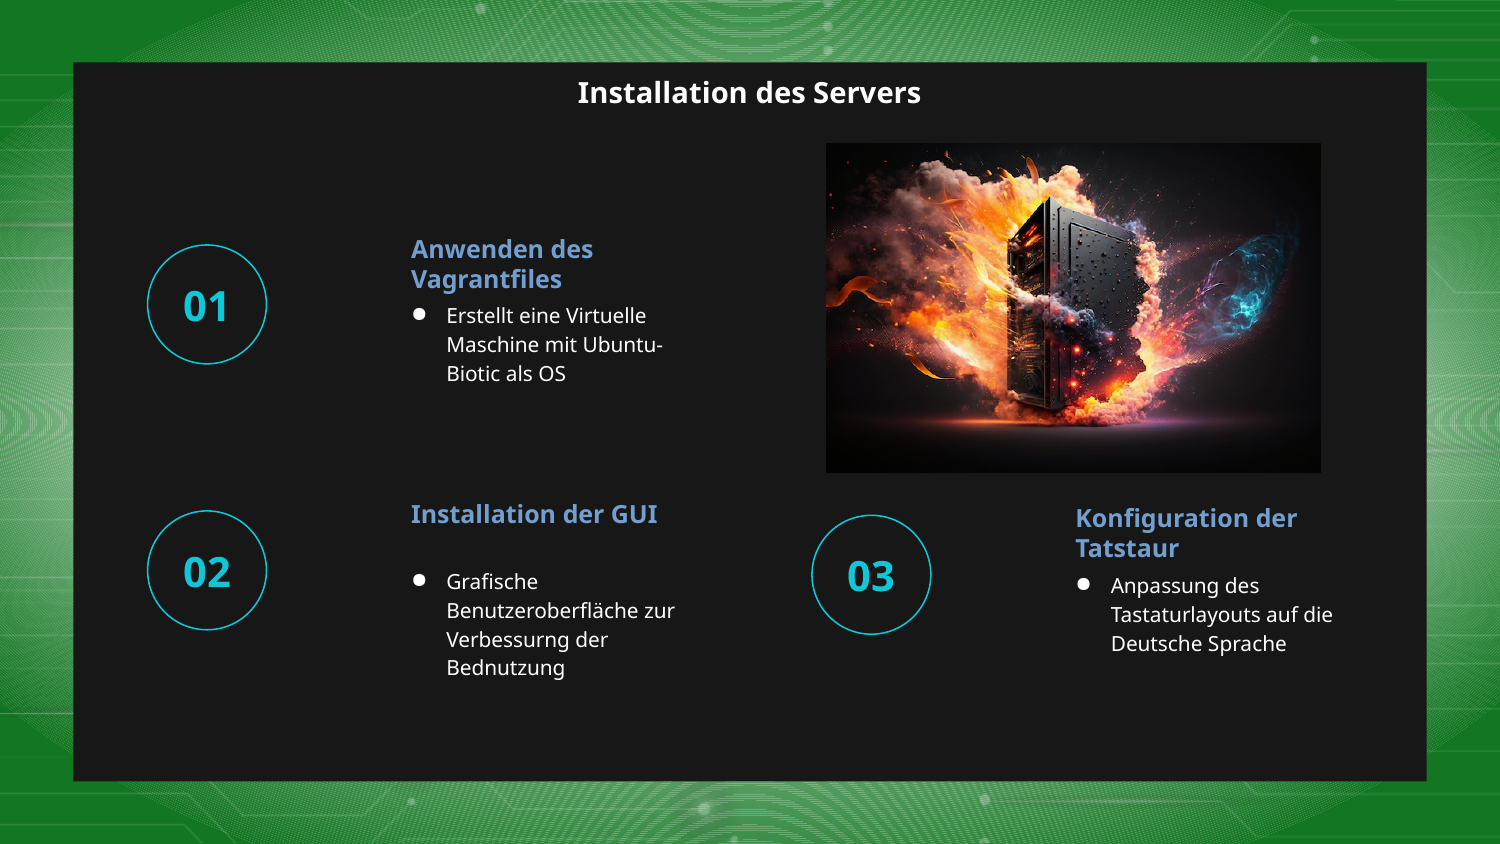

# Installation des Servers
Anwenden des Vagrantfiles
01
Erstellt eine Virtuelle Maschine mit Ubuntu-Biotic als OS
Installation der GUI
02
Grafische Benutzeroberfläche zur Verbessurng der Bednutzung
Konfiguration der Tatstaur
03
Anpassung des Tastaturlayouts auf die Deutsche Sprache